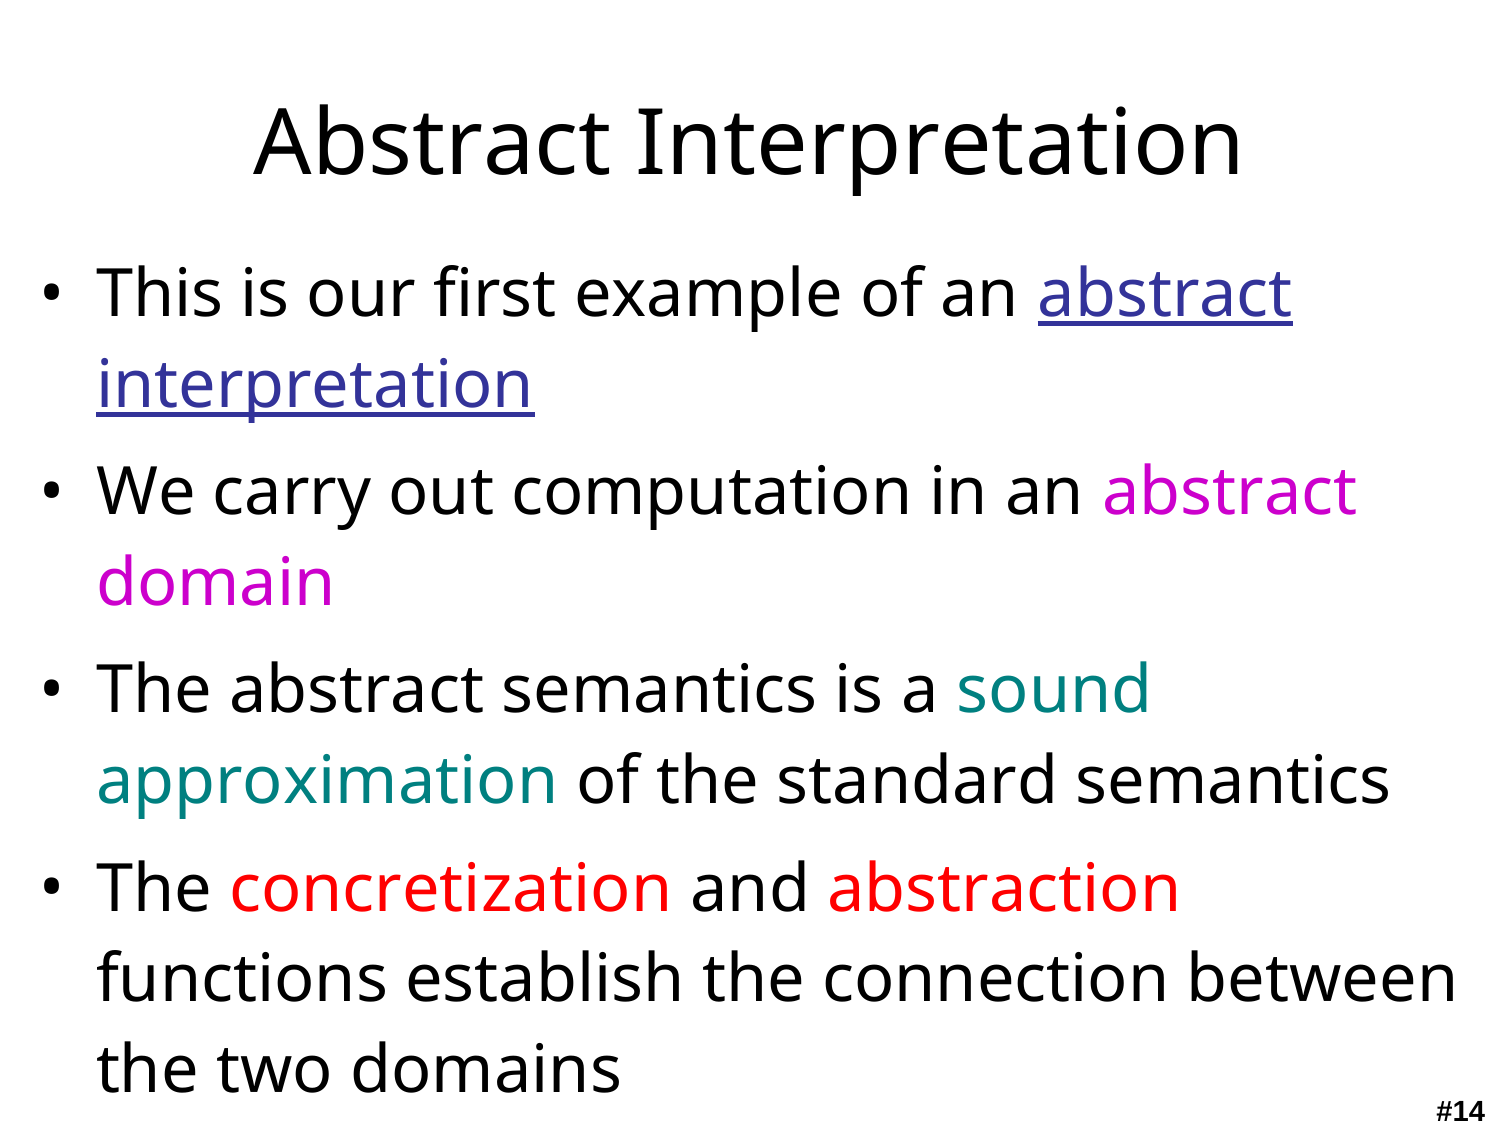

# Abstract Interpretation
This is our first example of an abstract interpretation
We carry out computation in an abstract domain
The abstract semantics is a sound approximation of the standard semantics
The concretization and abstraction functions establish the connection between the two domains
14